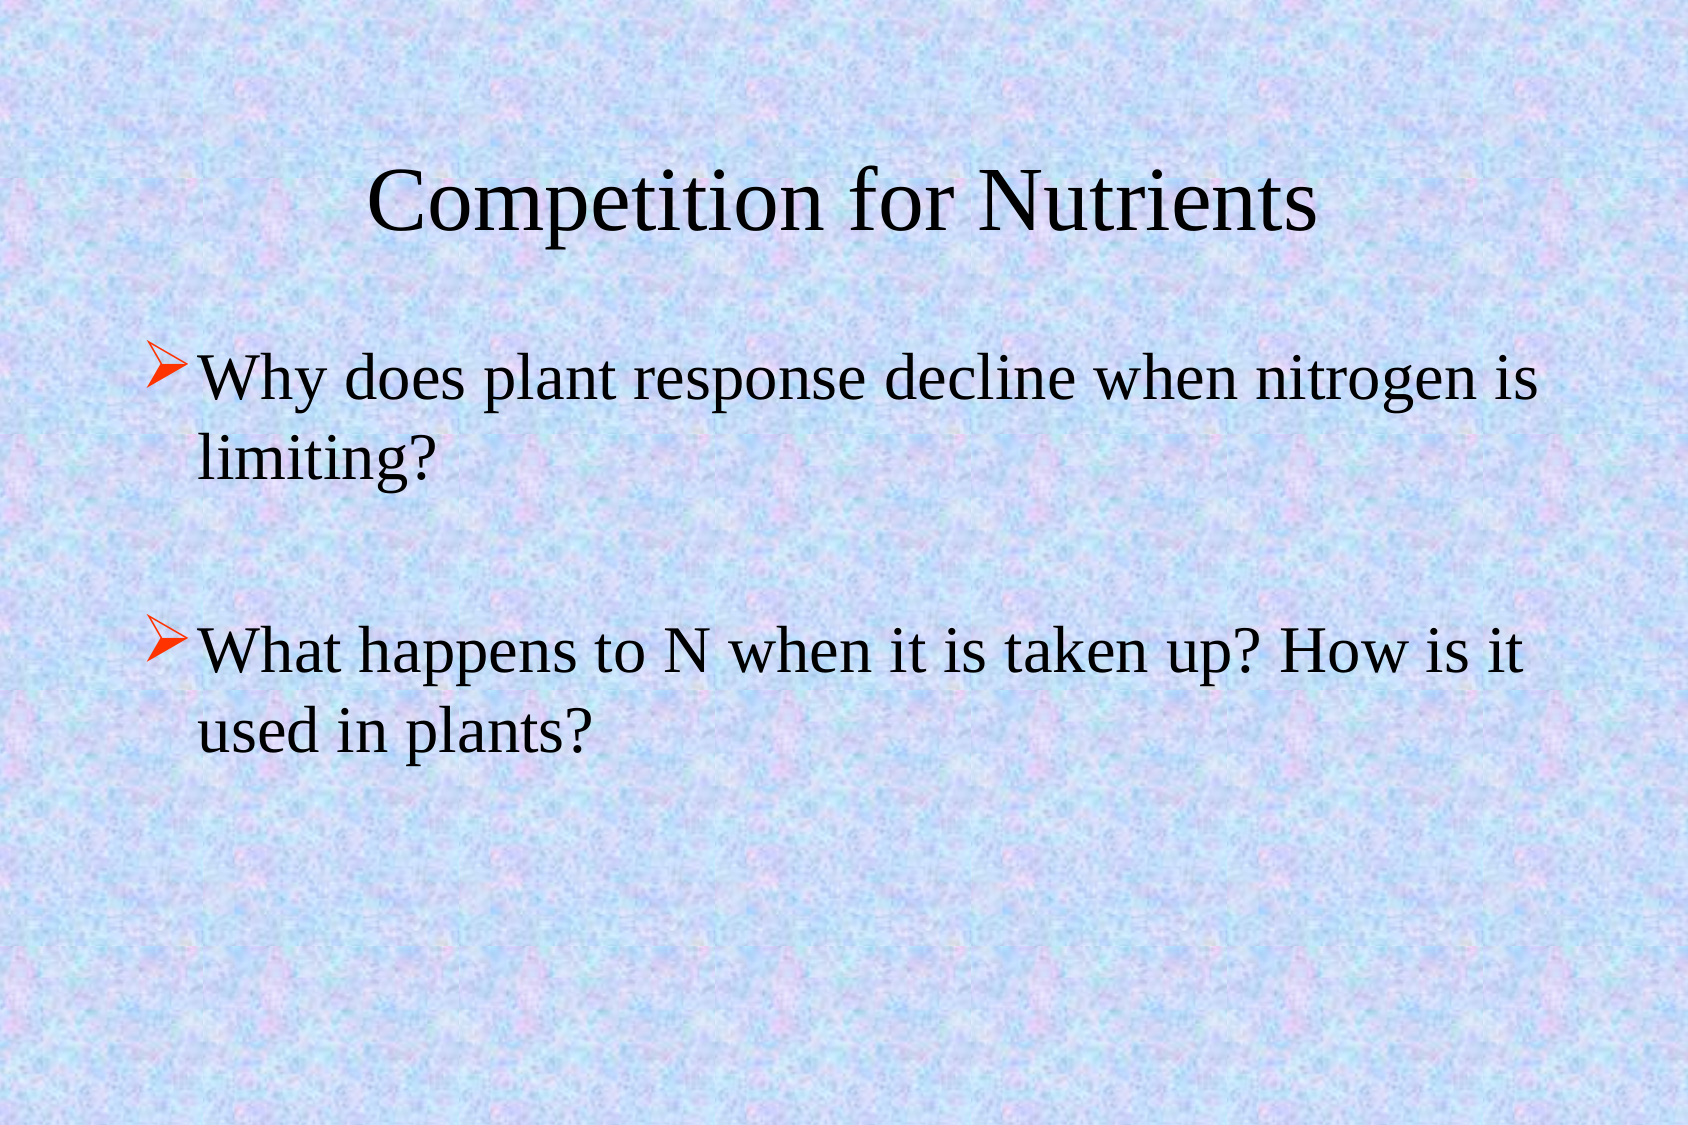

# Competition for Nutrients
Why does plant response decline when nitrogen is limiting?
What happens to N when it is taken up? How is it used in plants?